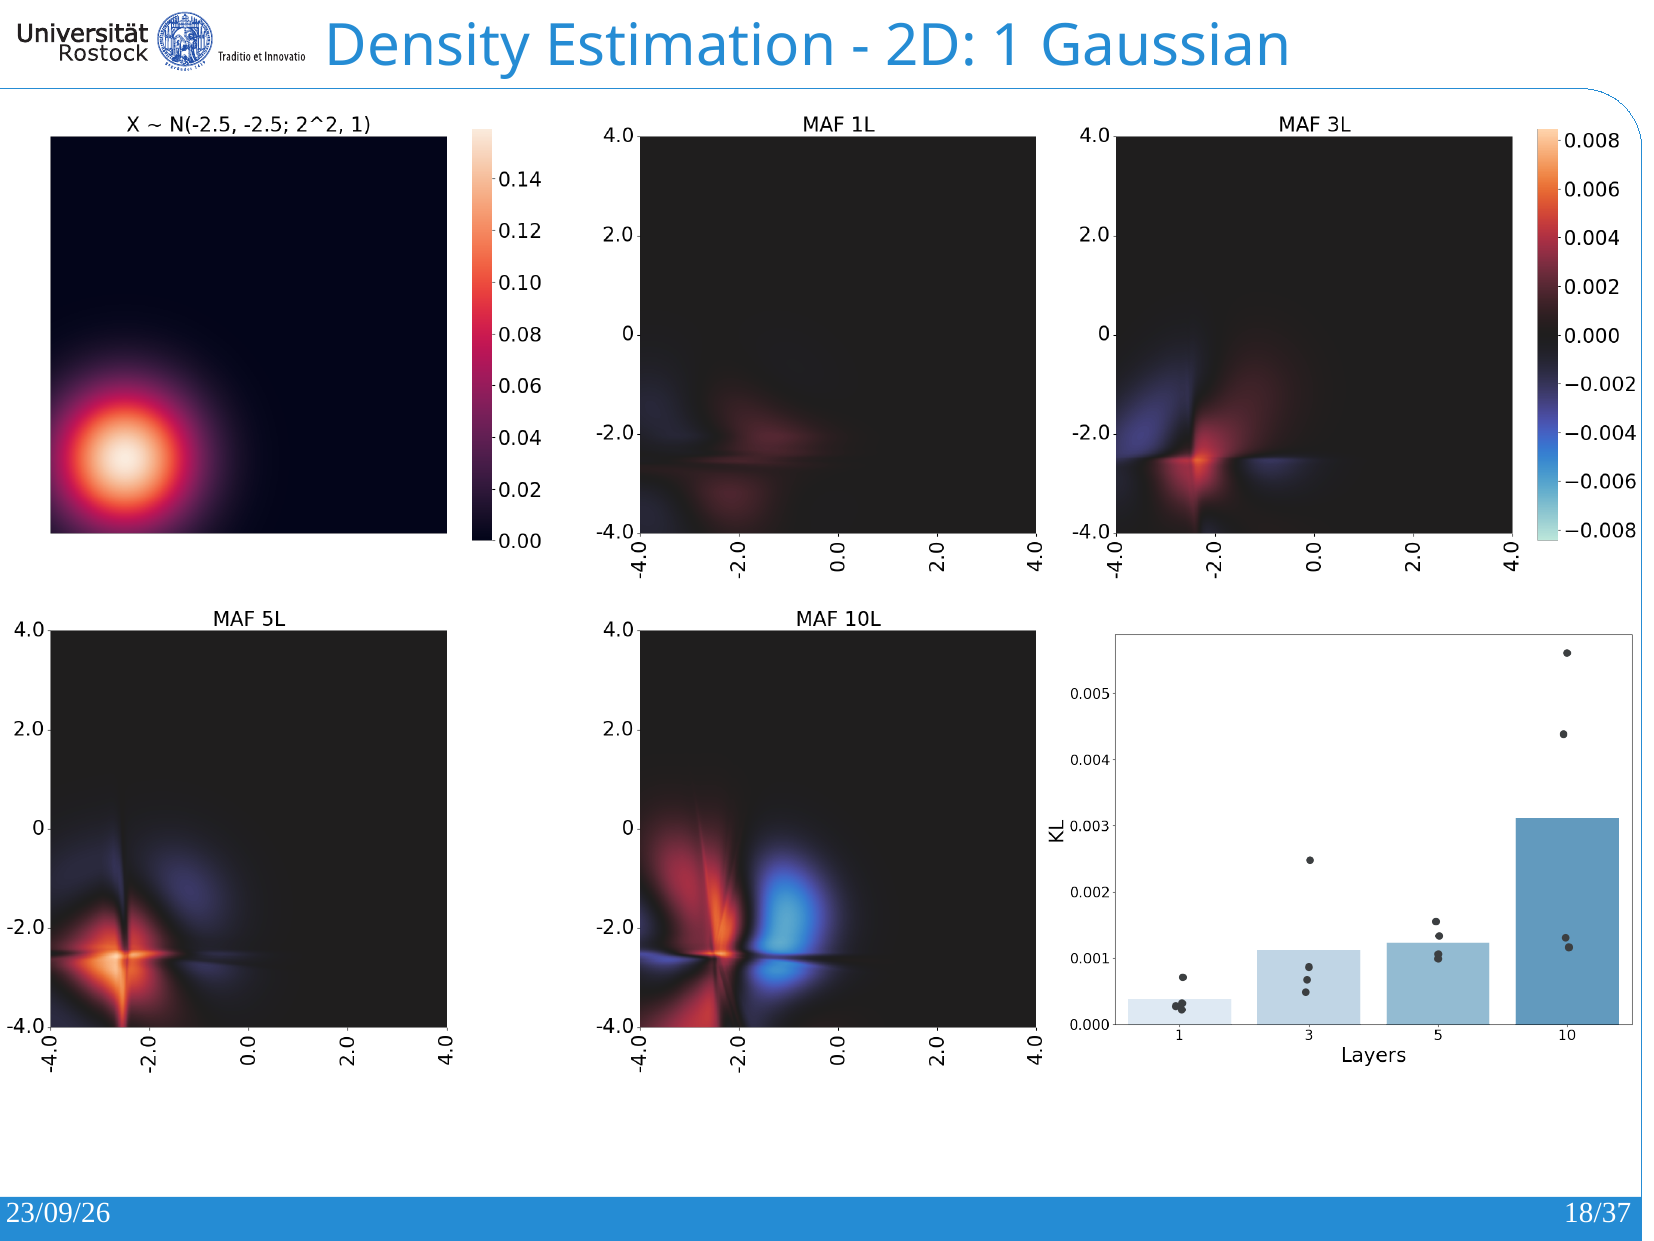

# Density Estimation - 2D: 1 Gaussian